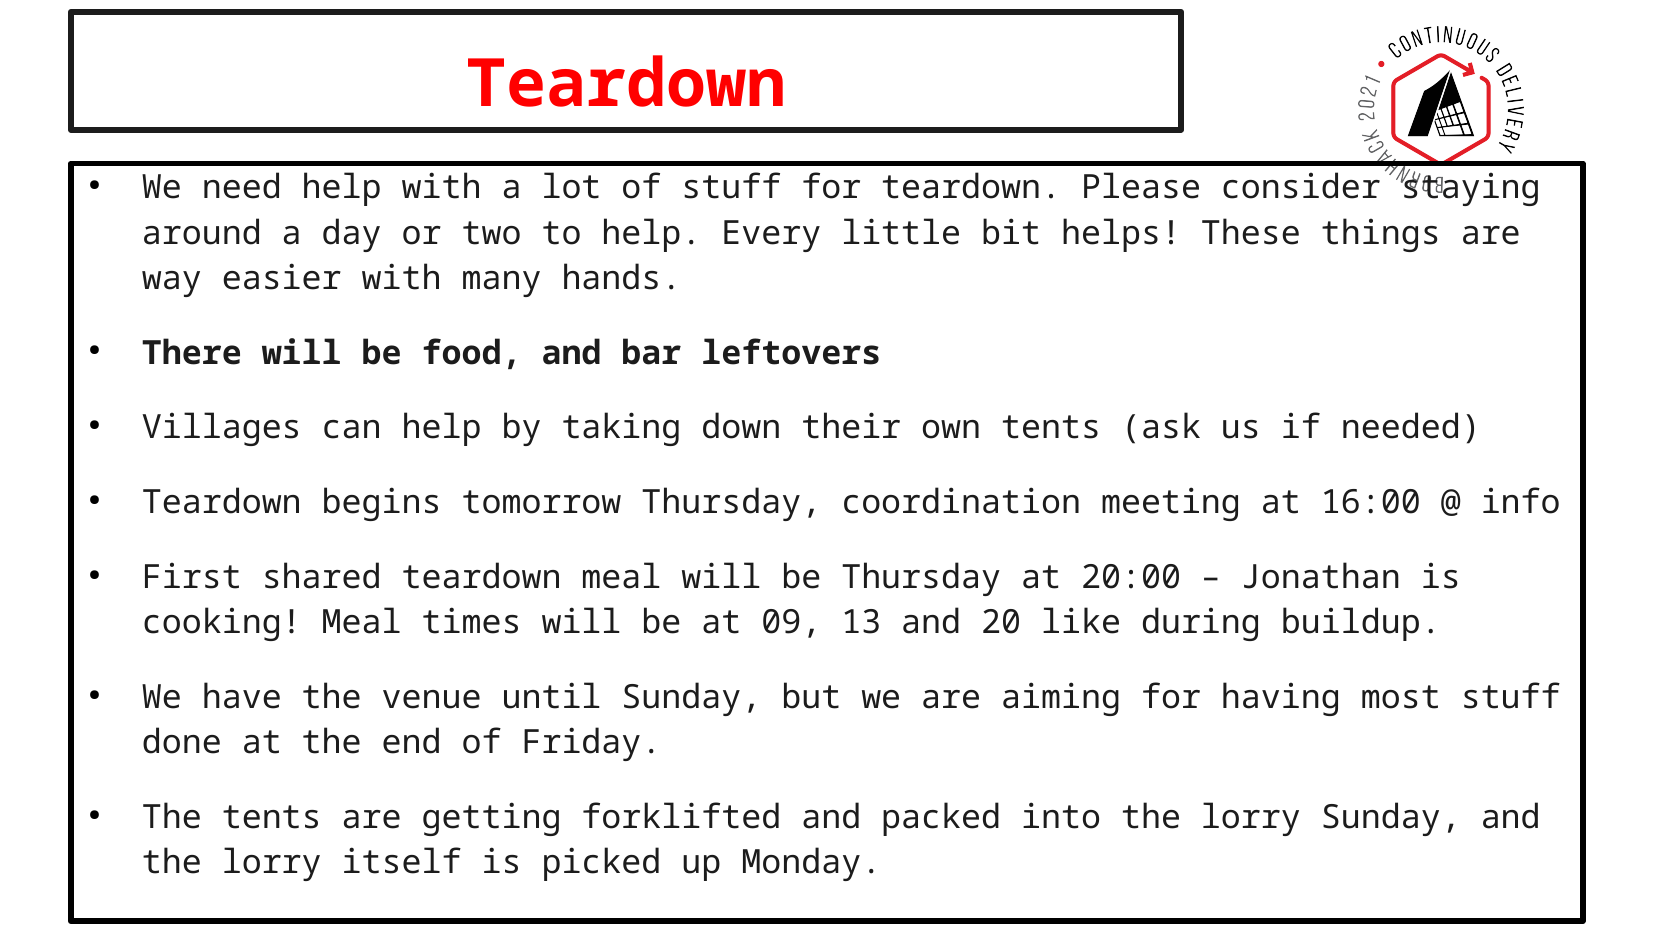

# Teardown
We need help with a lot of stuff for teardown. Please consider staying around a day or two to help. Every little bit helps! These things are way easier with many hands.
There will be food, and bar leftovers
Villages can help by taking down their own tents (ask us if needed)
Teardown begins tomorrow Thursday, coordination meeting at 16:00 @ info
First shared teardown meal will be Thursday at 20:00 – Jonathan is cooking! Meal times will be at 09, 13 and 20 like during buildup.
We have the venue until Sunday, but we are aiming for having most stuff done at the end of Friday.
The tents are getting forklifted and packed into the lorry Sunday, and the lorry itself is picked up Monday.